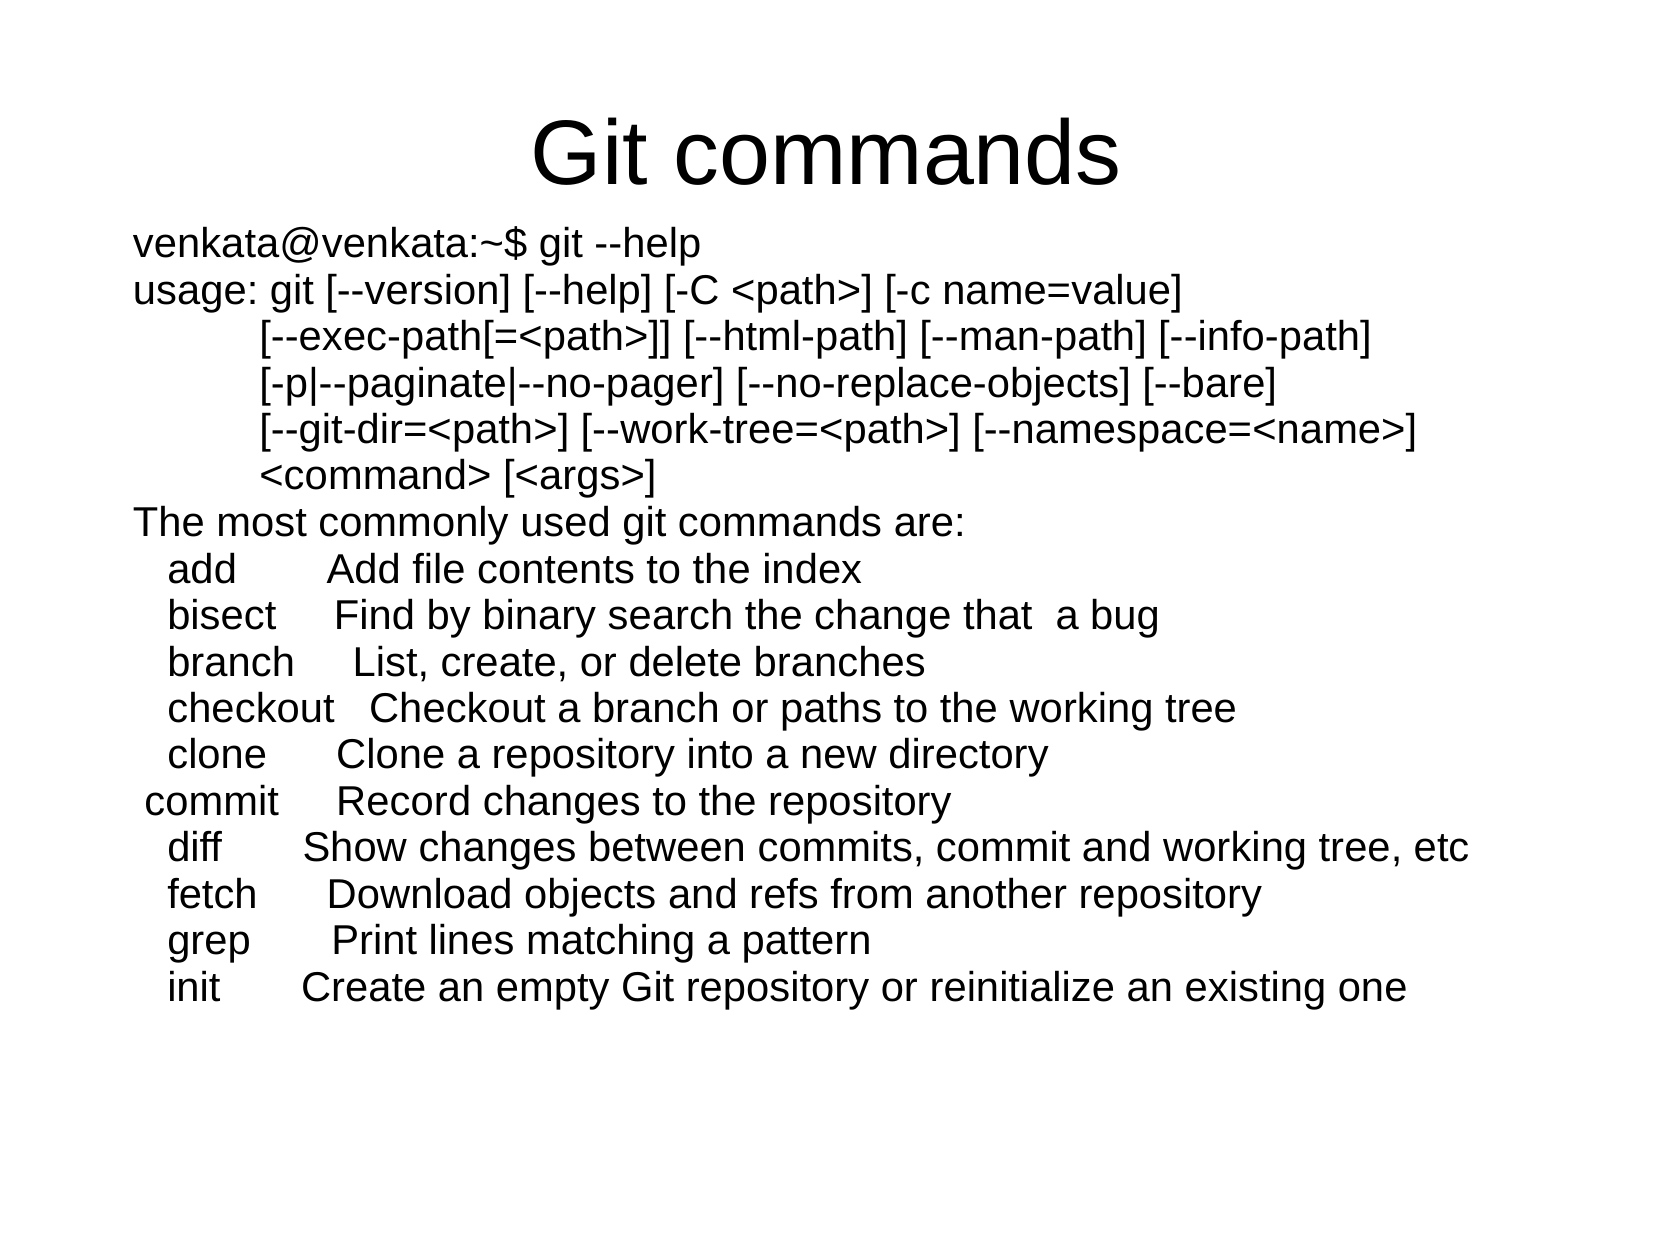

# Git commands
venkata@venkata:~$ git --help
usage: git [--version] [--help] [-C <path>] [-c name=value]
 [--exec-path[=<path>]] [--html-path] [--man-path] [--info-path]
 [-p|--paginate|--no-pager] [--no-replace-objects] [--bare]
 [--git-dir=<path>] [--work-tree=<path>] [--namespace=<name>]
 <command> [<args>]
The most commonly used git commands are:
 add Add file contents to the index
 bisect Find by binary search the change that a bug
 branch List, create, or delete branches
 checkout Checkout a branch or paths to the working tree
 clone Clone a repository into a new directory
 commit Record changes to the repository
 diff Show changes between commits, commit and working tree, etc
 fetch Download objects and refs from another repository
 grep Print lines matching a pattern
 init Create an empty Git repository or reinitialize an existing one